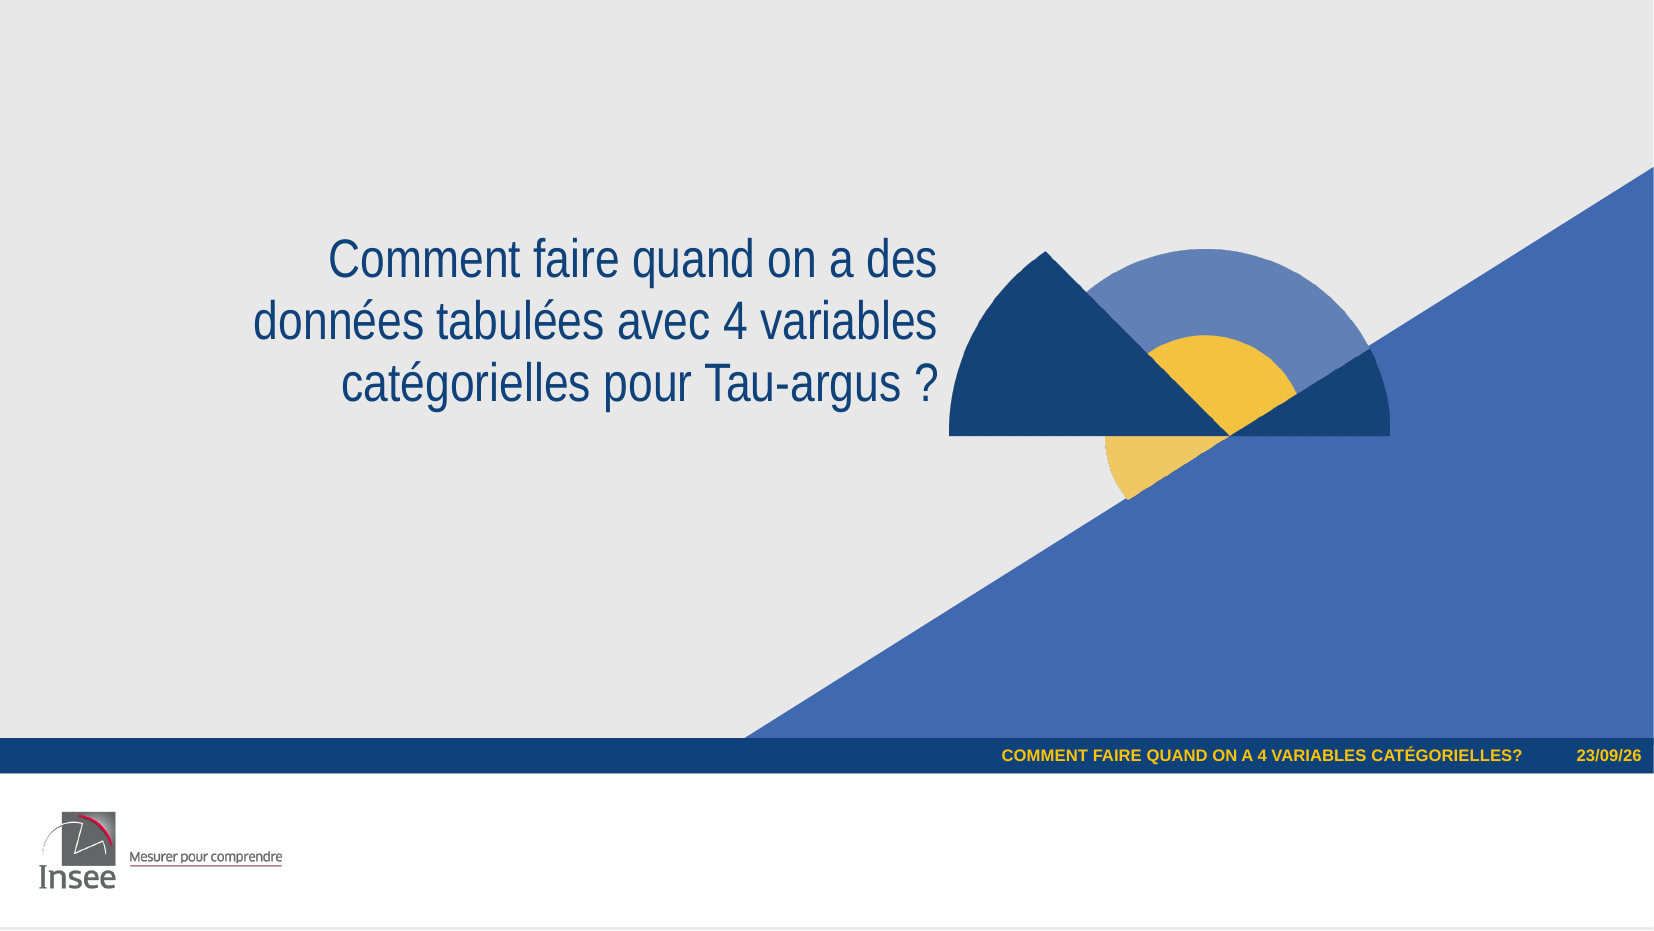

# Comment faire quand on a des données tabulées avec 4 variables catégorielles pour Tau-argus ?
Comment faire quand on a 4 variables catégorielles?